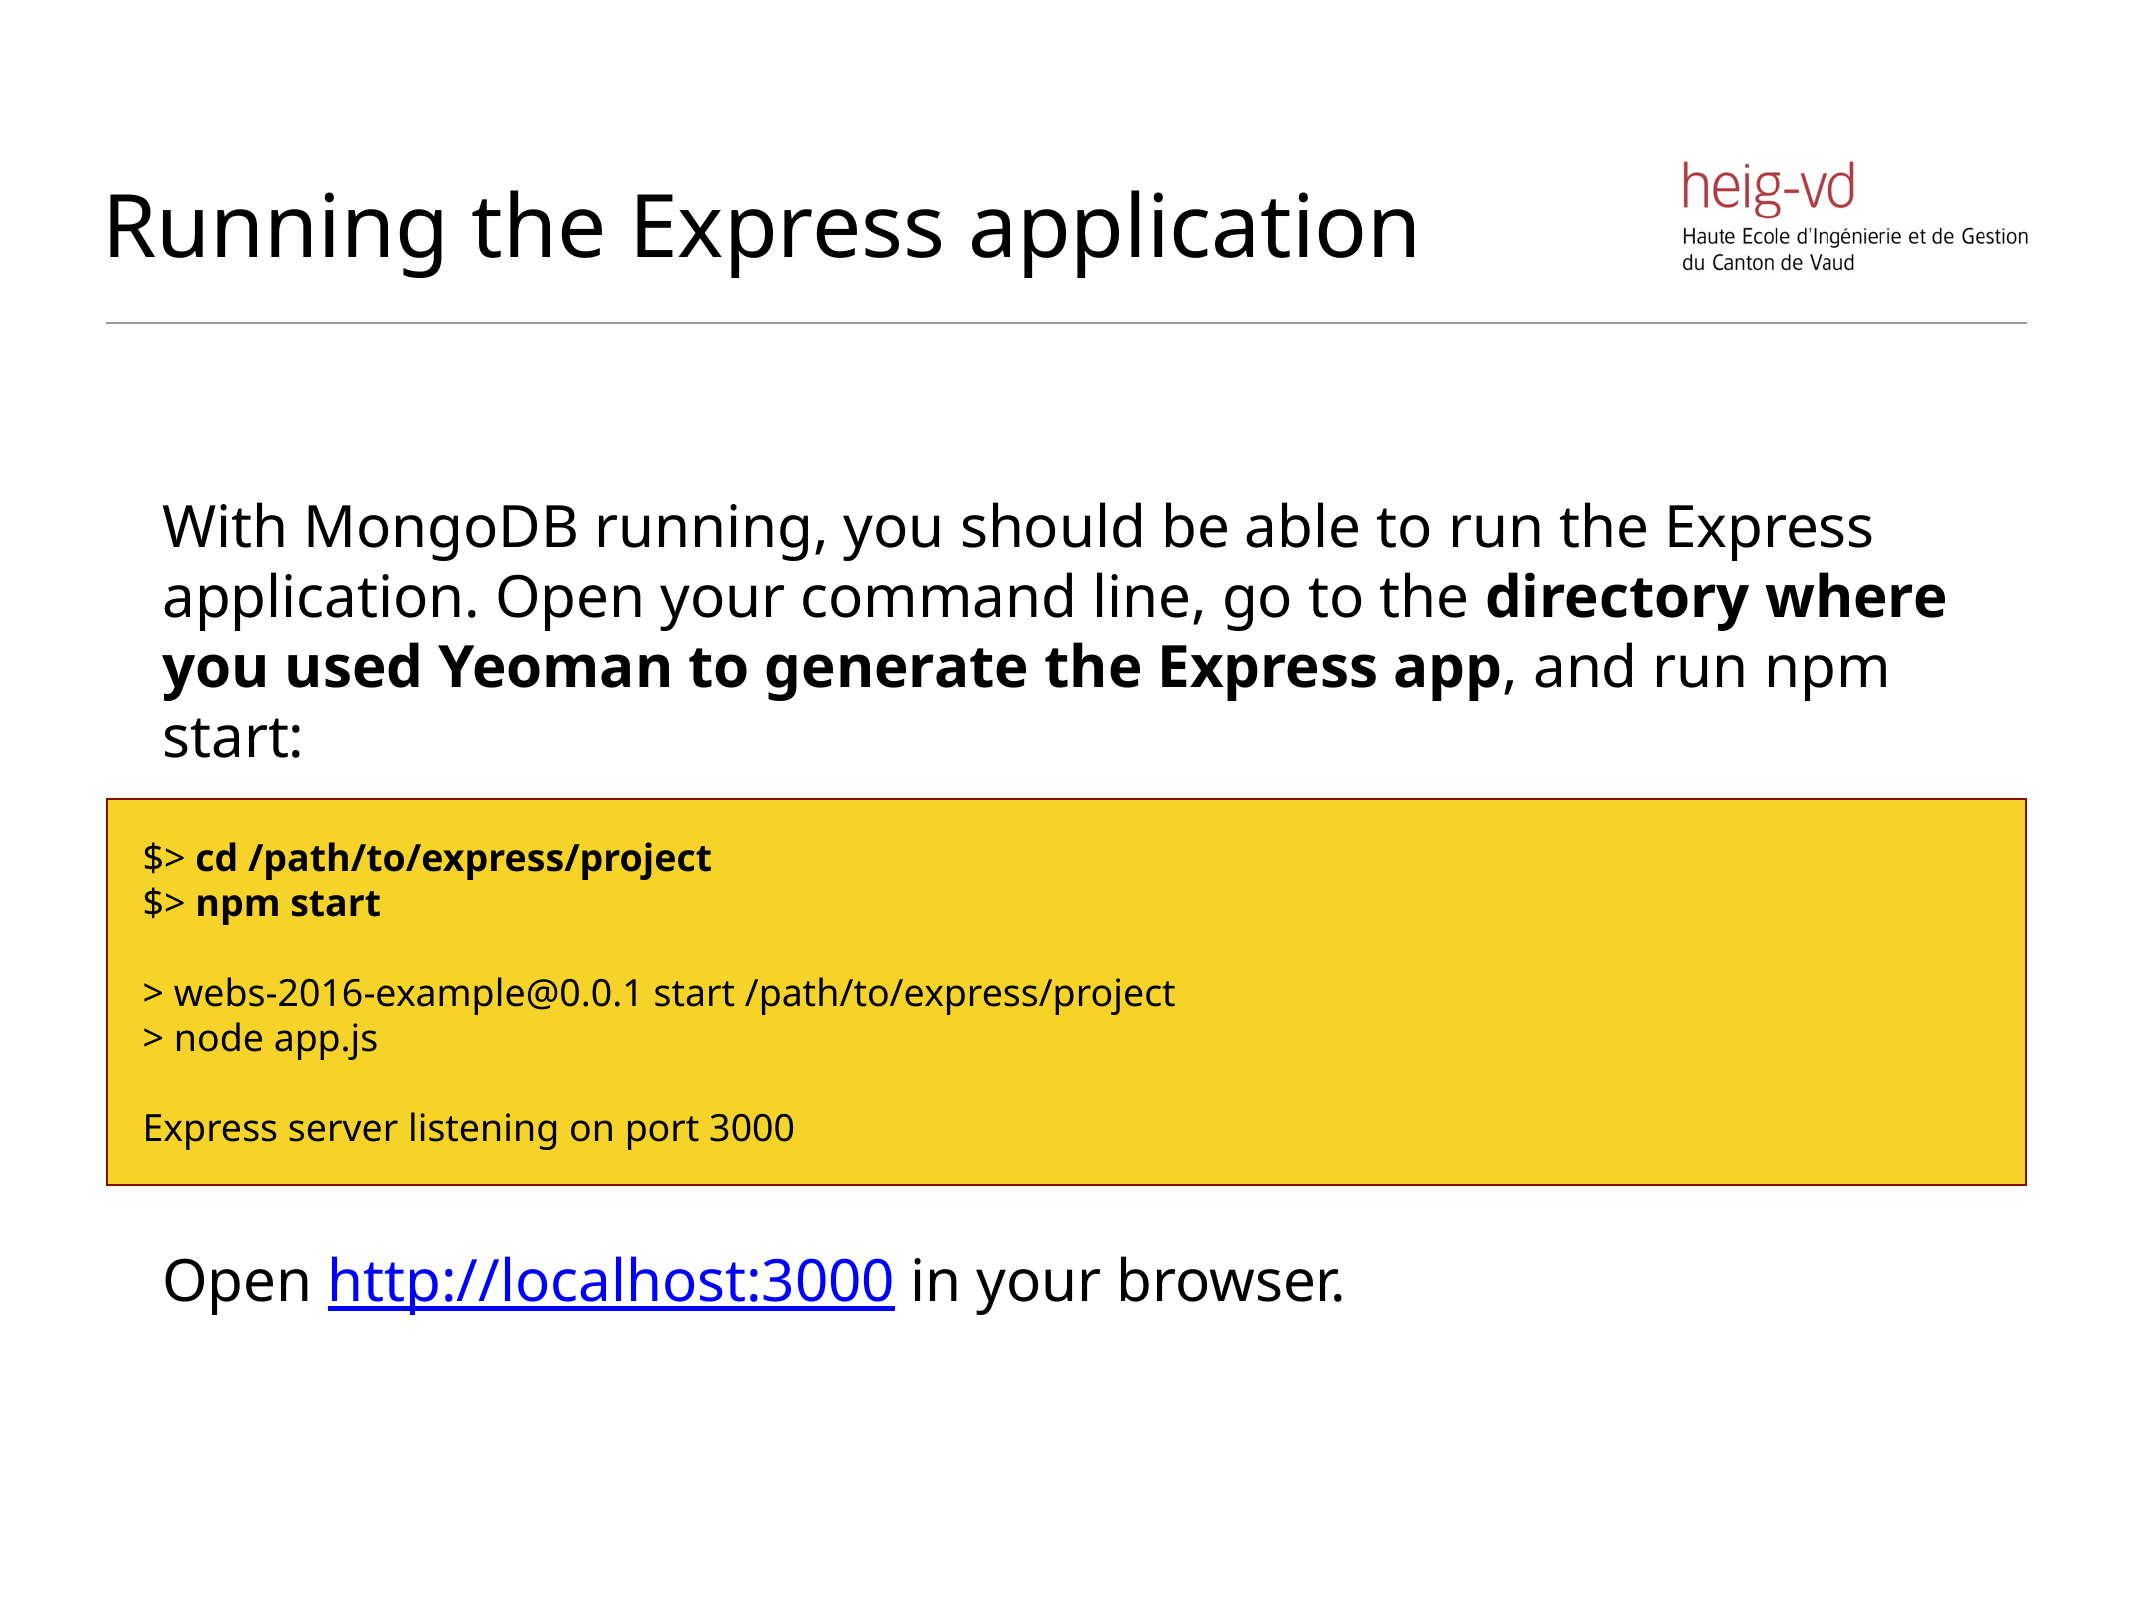

# Running the Express application
With MongoDB running, you should be able to run the Express application. Open your command line, go to the directory where you used Yeoman to generate the Express app, and run npm start:
$> cd /path/to/express/project
$> npm start
> webs-2016-example@0.0.1 start /path/to/express/project
> node app.js
Express server listening on port 3000
Open http://localhost:3000 in your browser.